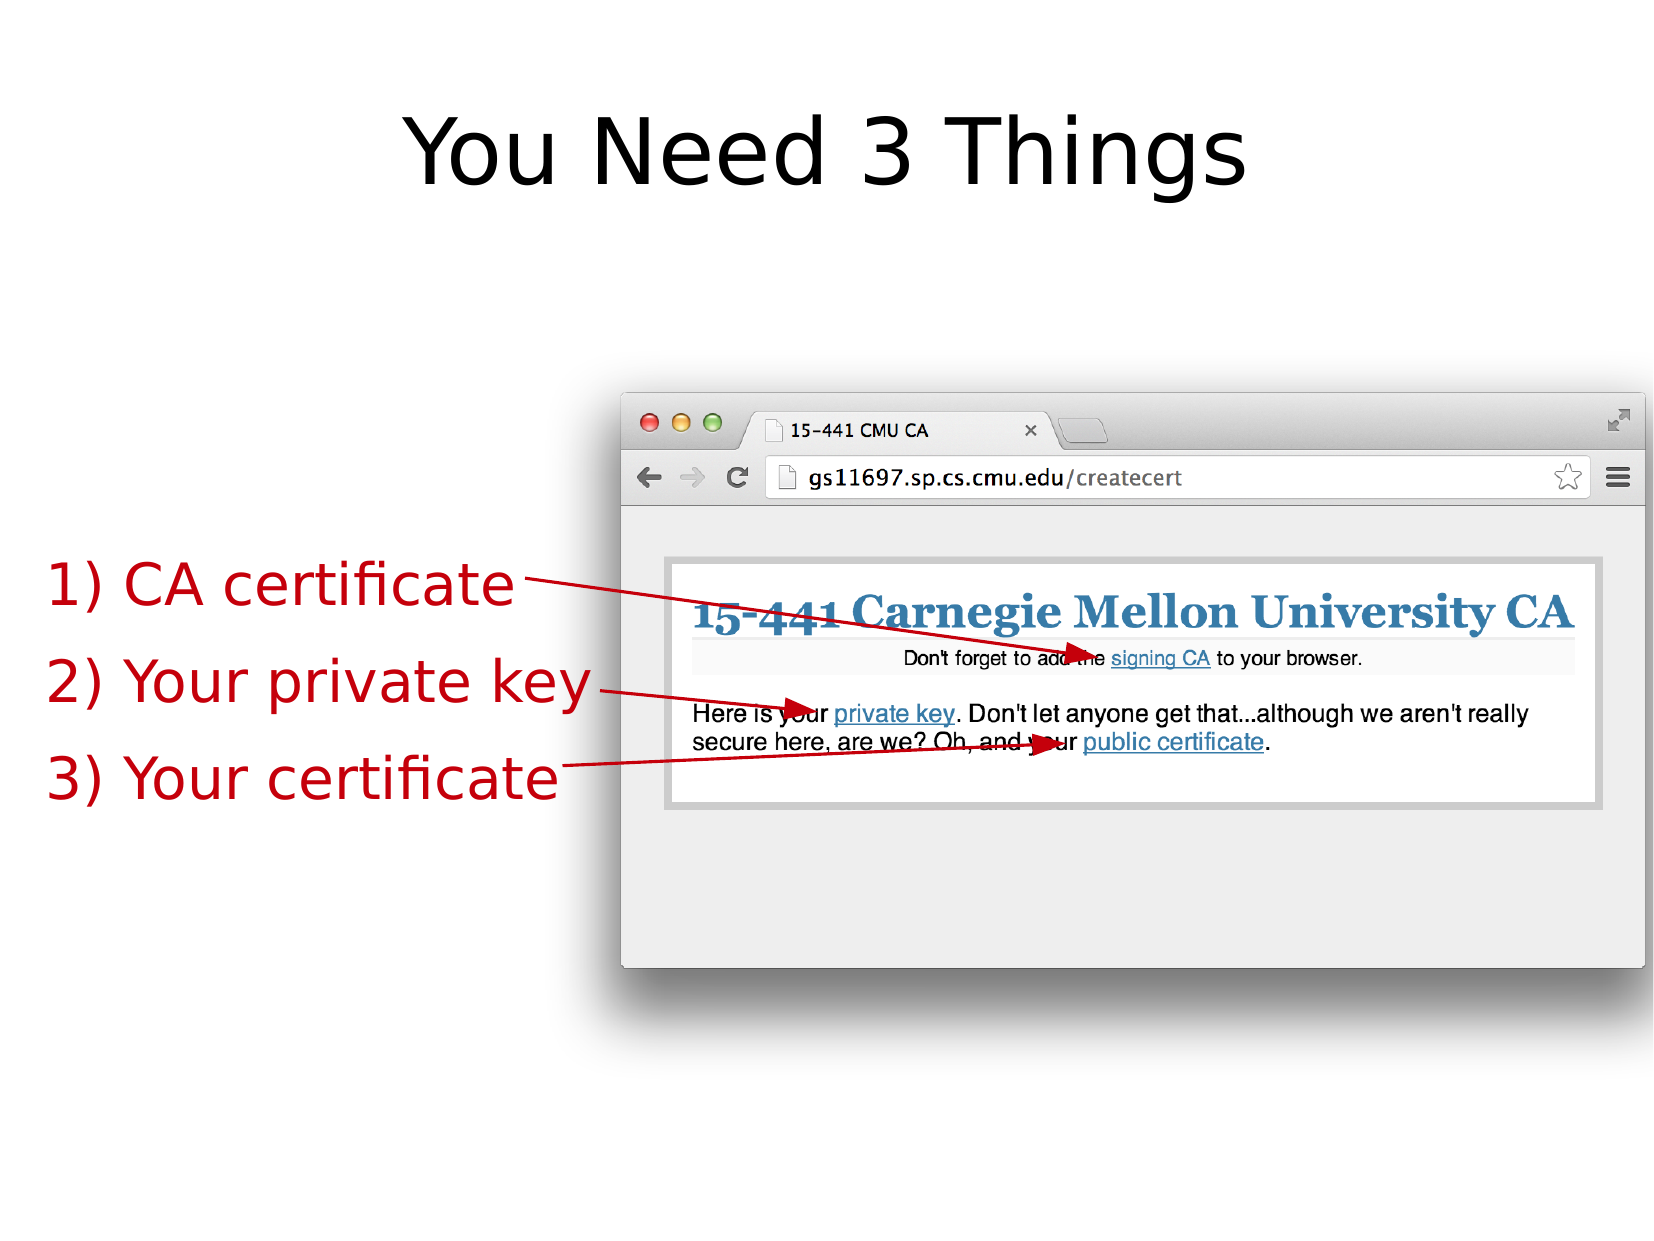

# You Need 3 Things
1) CA certificate
2) Your private key
3) Your certificate